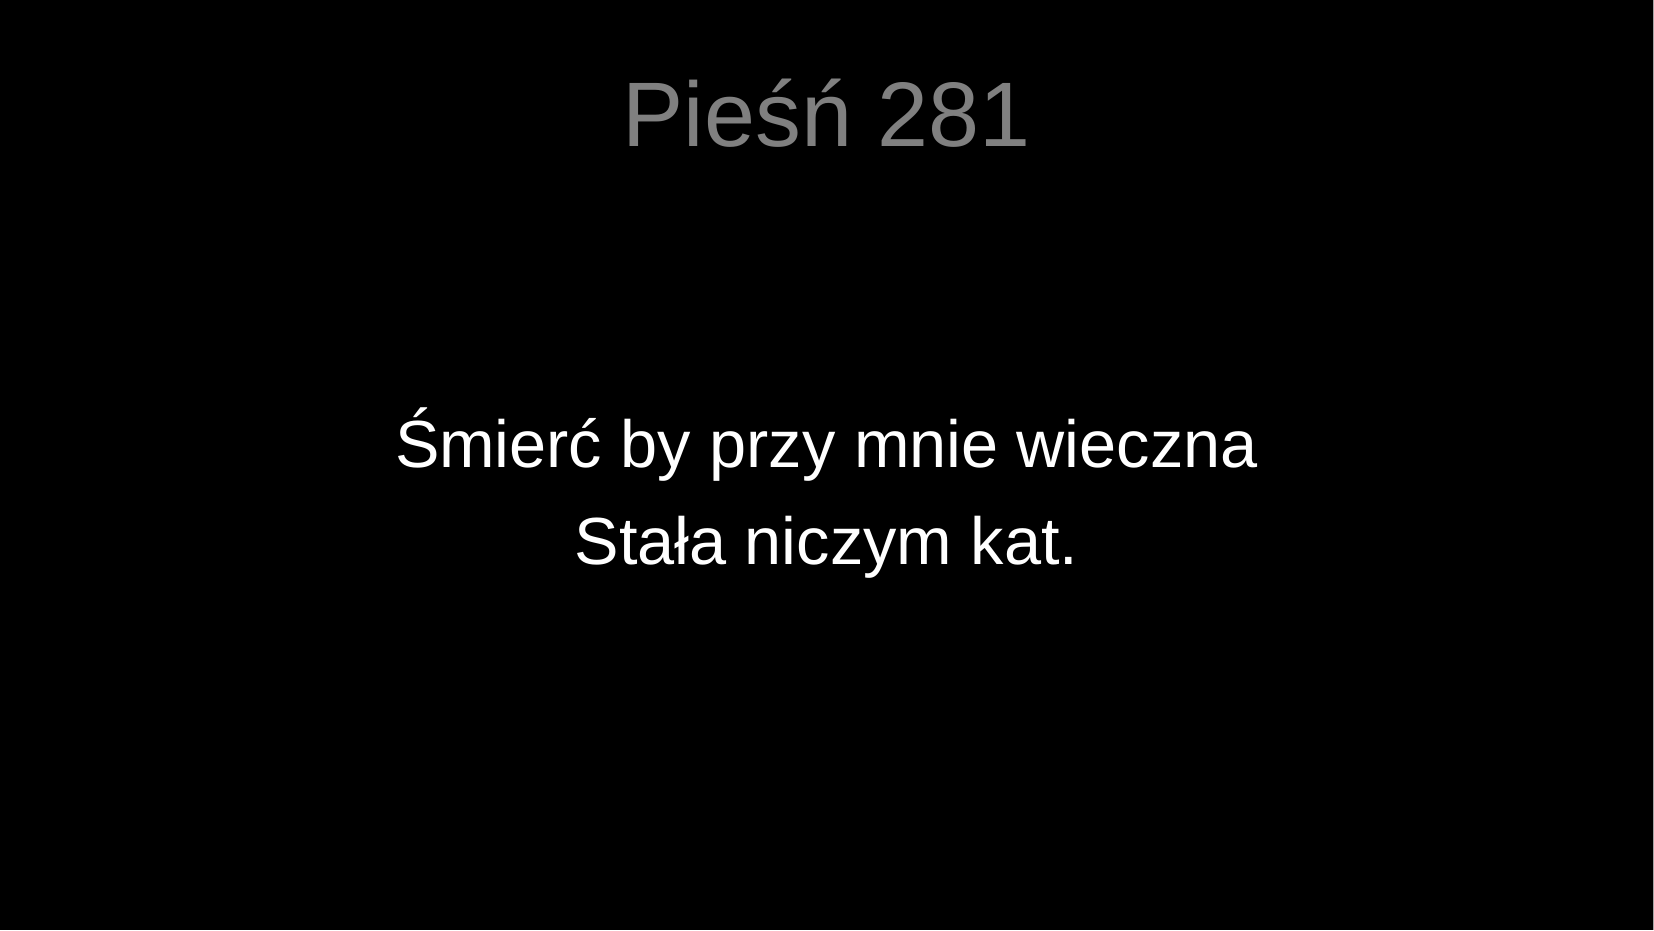

# Pieśń 281
Śmierć by przy mnie wieczna
Stała niczym kat.